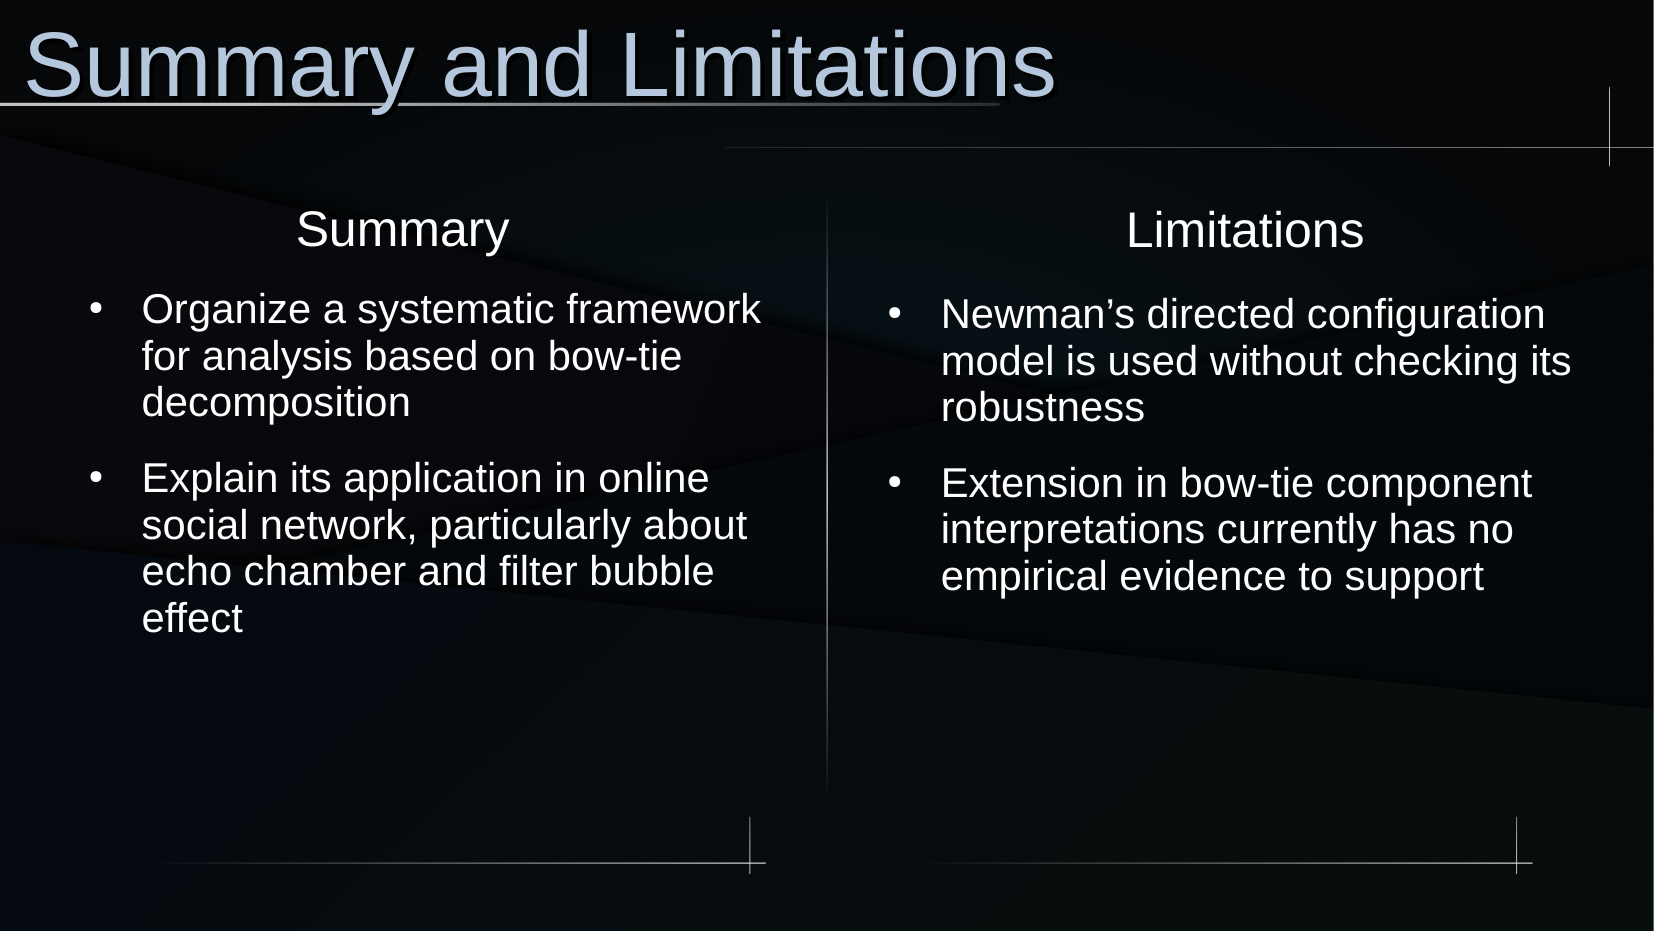

# Summary and Limitations
 Limitations
Newman’s directed configuration model is used without checking its robustness
Extension in bow-tie component interpretations currently has no empirical evidence to support
 Summary
Organize a systematic framework for analysis based on bow-tie decomposition
Explain its application in online social network, particularly about echo chamber and filter bubble effect